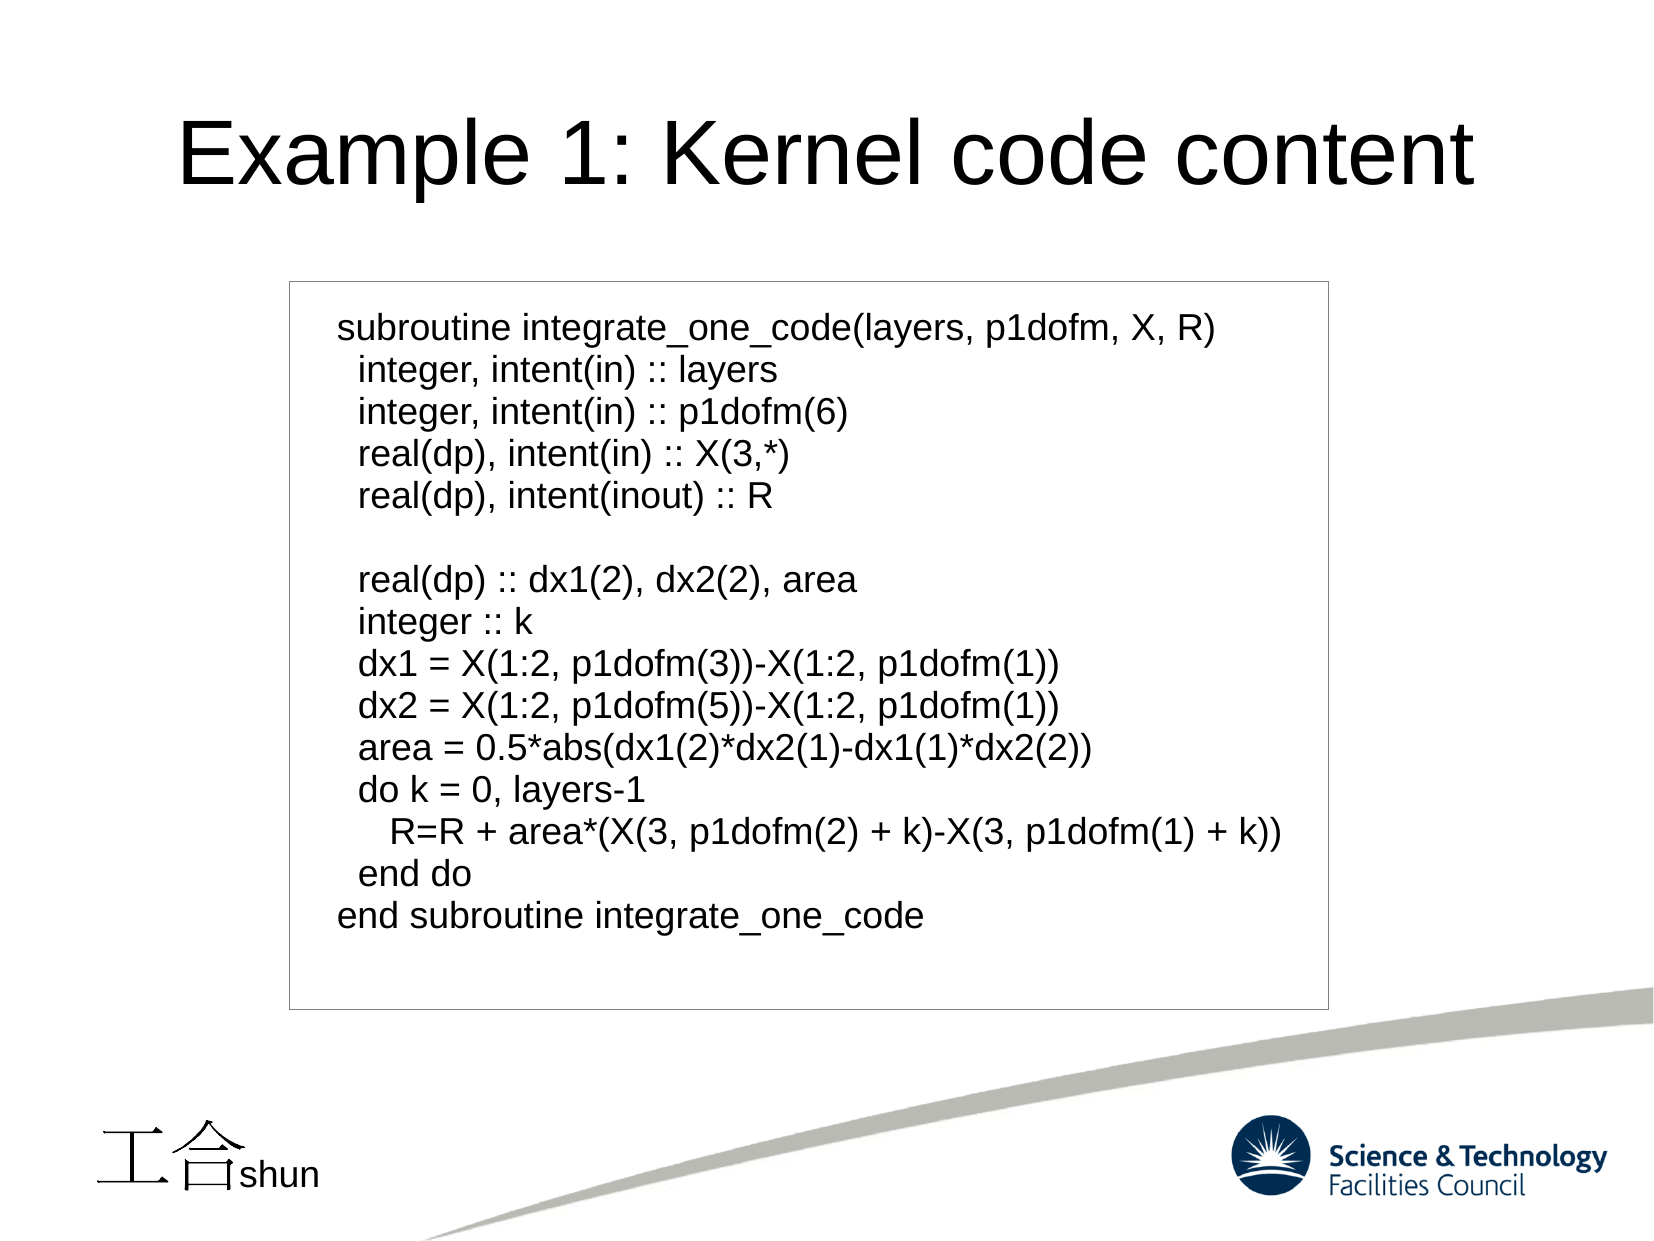

# Example 1: Kernel code content
 subroutine integrate_one_code(layers, p1dofm, X, R)
 integer, intent(in) :: layers
 integer, intent(in) :: p1dofm(6)
 real(dp), intent(in) :: X(3,*)
 real(dp), intent(inout) :: R
 real(dp) :: dx1(2), dx2(2), area
 integer :: k
 dx1 = X(1:2, p1dofm(3))-X(1:2, p1dofm(1))
 dx2 = X(1:2, p1dofm(5))-X(1:2, p1dofm(1))
 area = 0.5*abs(dx1(2)*dx2(1)-dx1(1)*dx2(2))
 do k = 0, layers-1
 R=R + area*(X(3, p1dofm(2) + k)-X(3, p1dofm(1) + k))
 end do
 end subroutine integrate_one_code